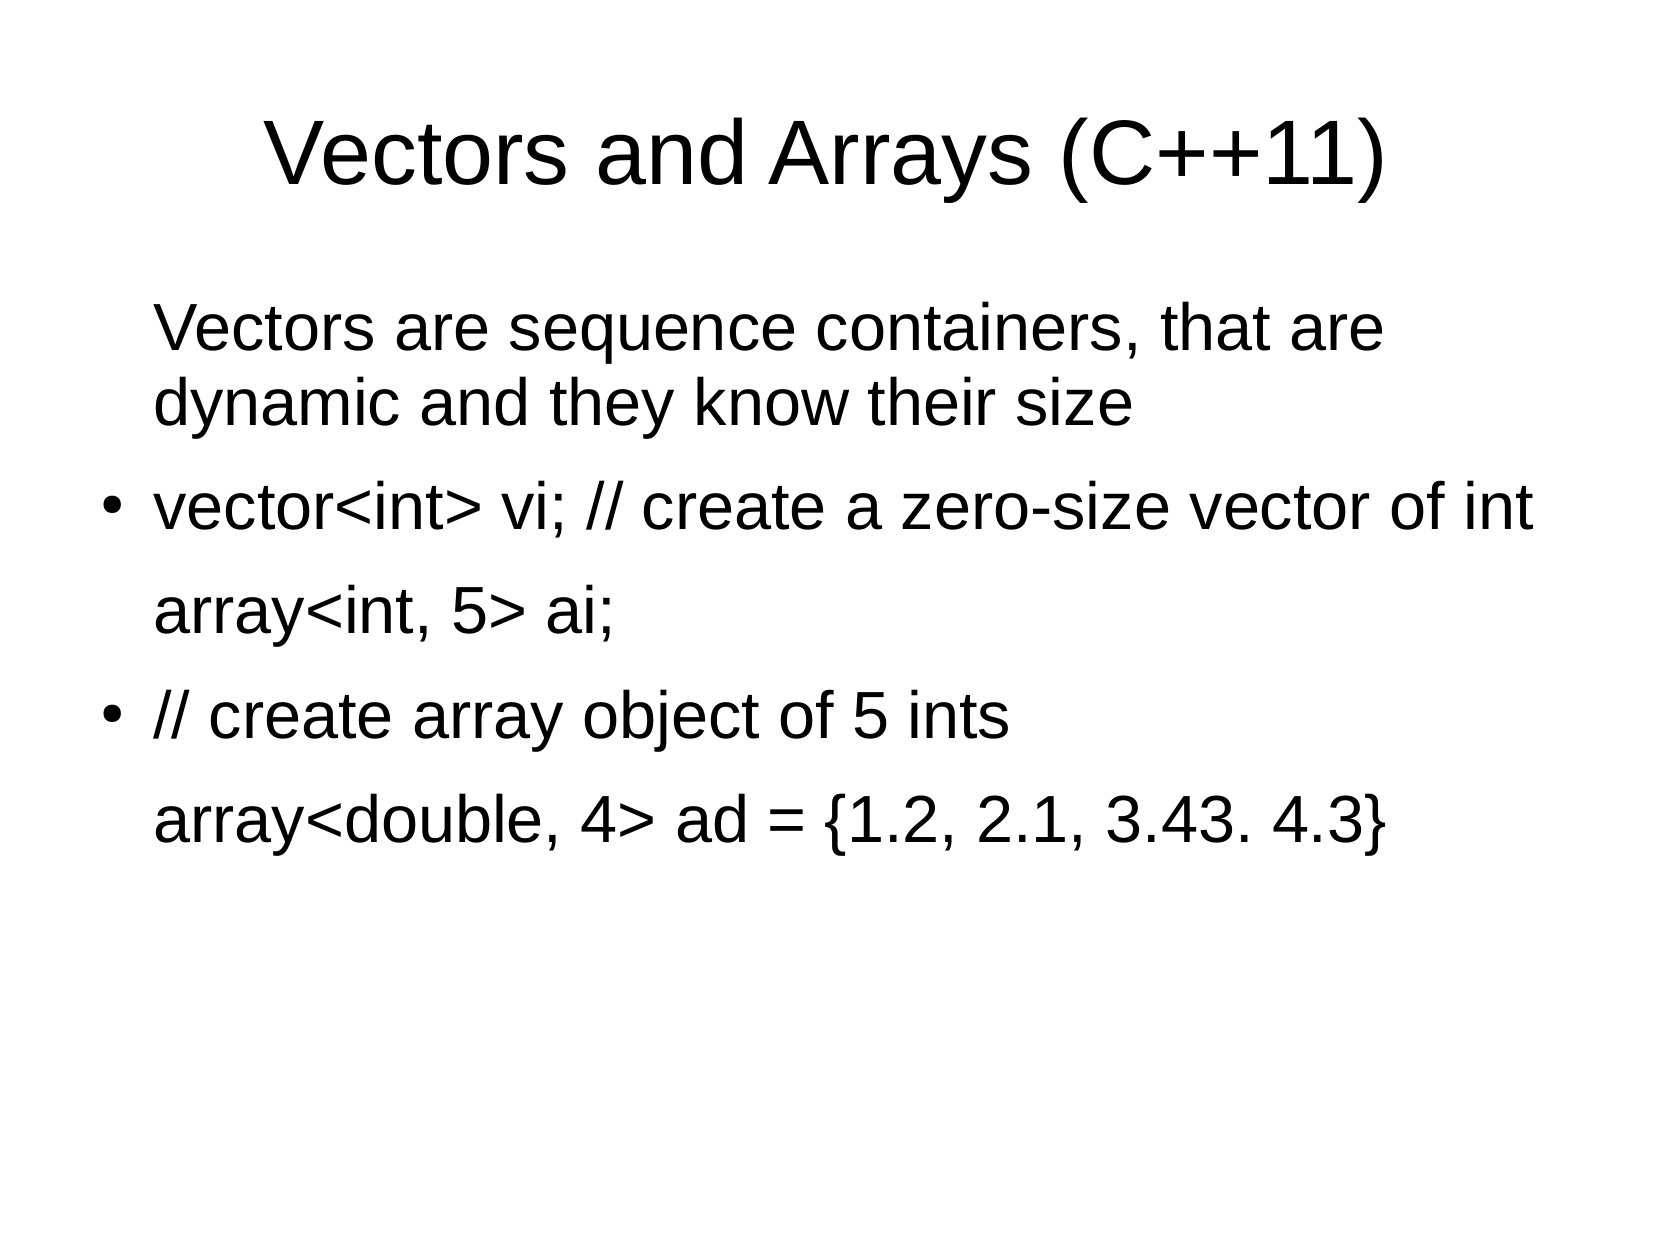

# Vectors and Arrays (C++11)
Vectors are sequence containers, that are dynamic and they know their size
vector<int> vi; // create a zero-size vector of int
array<int, 5> ai;
// create array object of 5 ints
array<double, 4> ad = {1.2, 2.1, 3.43. 4.3}